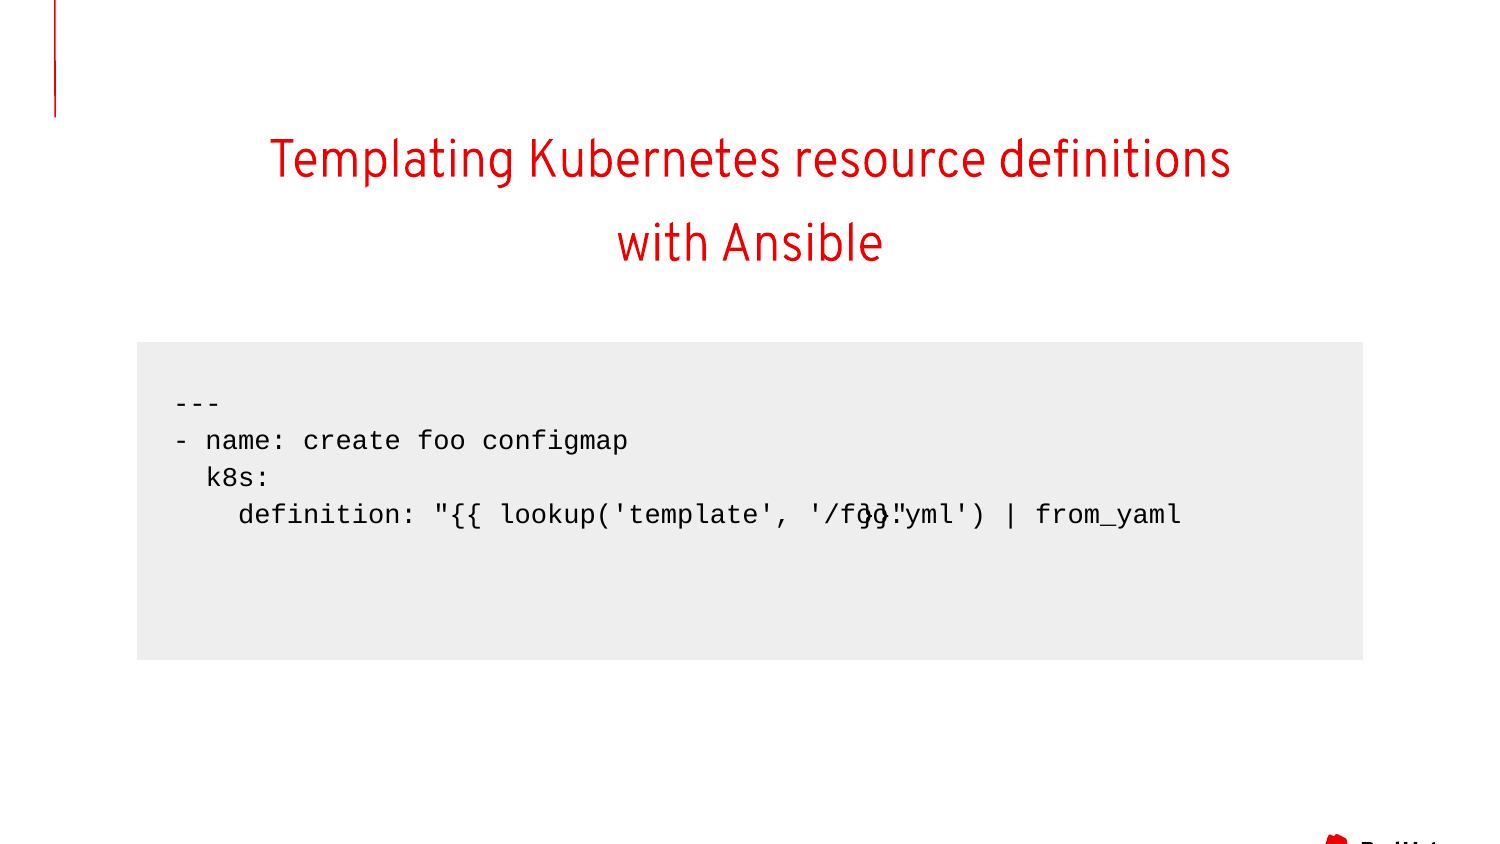

---
- name: create foo configmap
 k8s:
 definition: "{{ lookup('template', '/foo.yml') | from_yaml
}}"